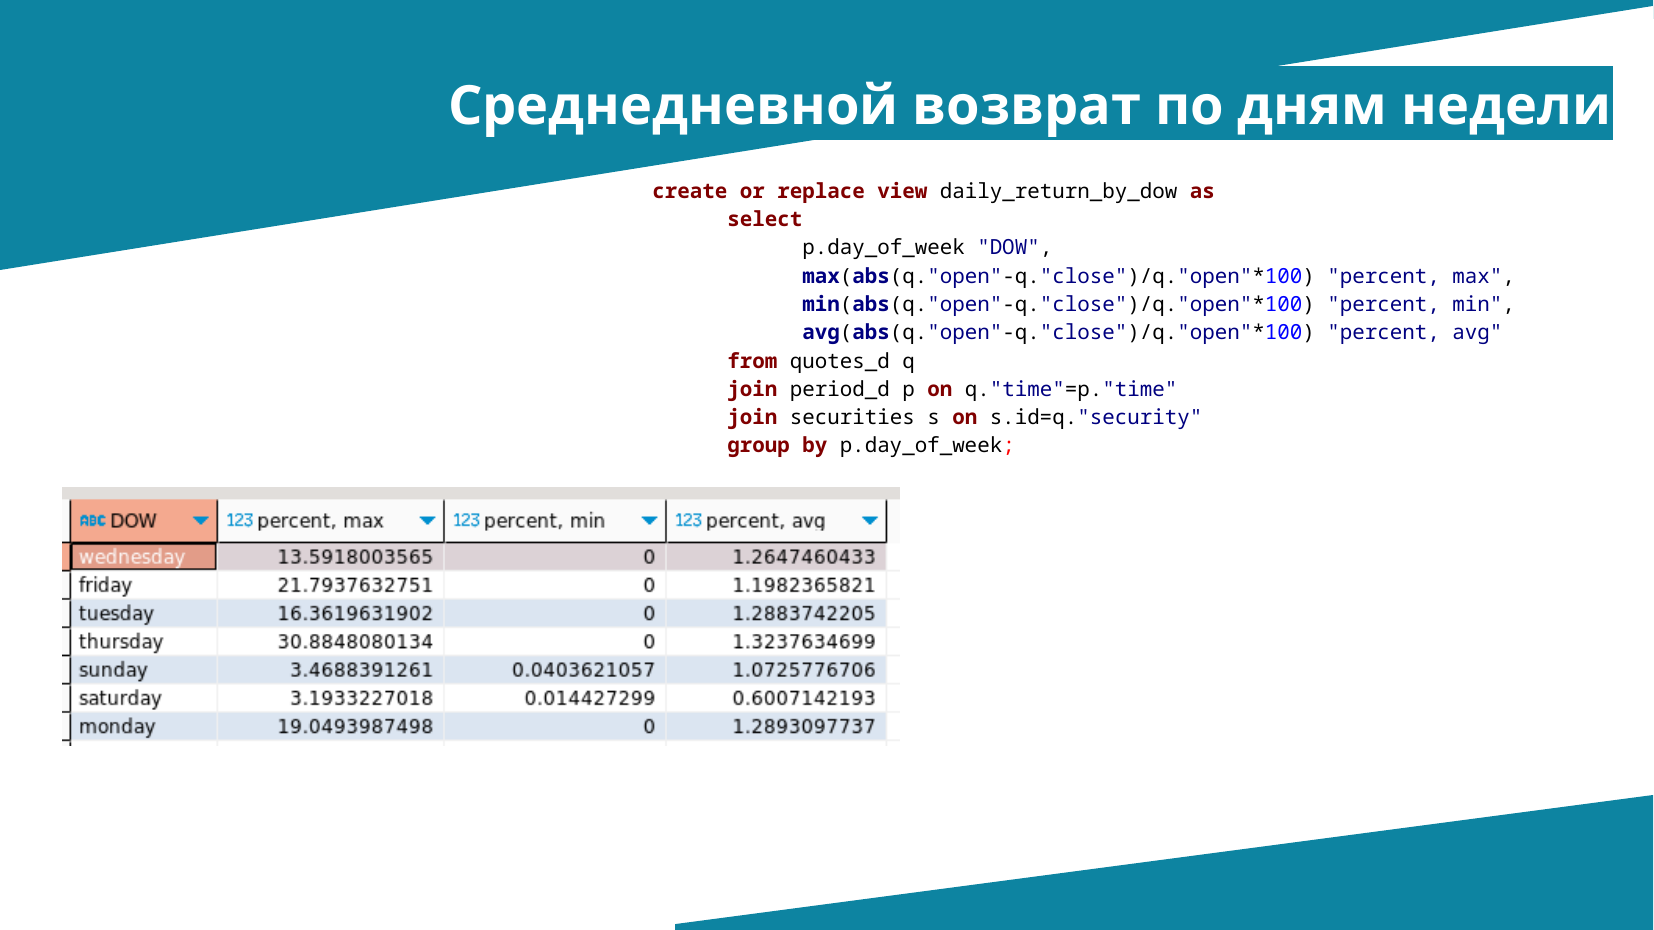

# Среднедневной возврат по дням недели
create or replace view daily_return_by_dow as
	select
		p.day_of_week "DOW",
		max(abs(q."open"-q."close")/q."open"*100) "percent, max",
		min(abs(q."open"-q."close")/q."open"*100) "percent, min",
		avg(abs(q."open"-q."close")/q."open"*100) "percent, avg"
	from quotes_d q
	join period_d p on q."time"=p."time"
	join securities s on s.id=q."security"
	group by p.day_of_week;